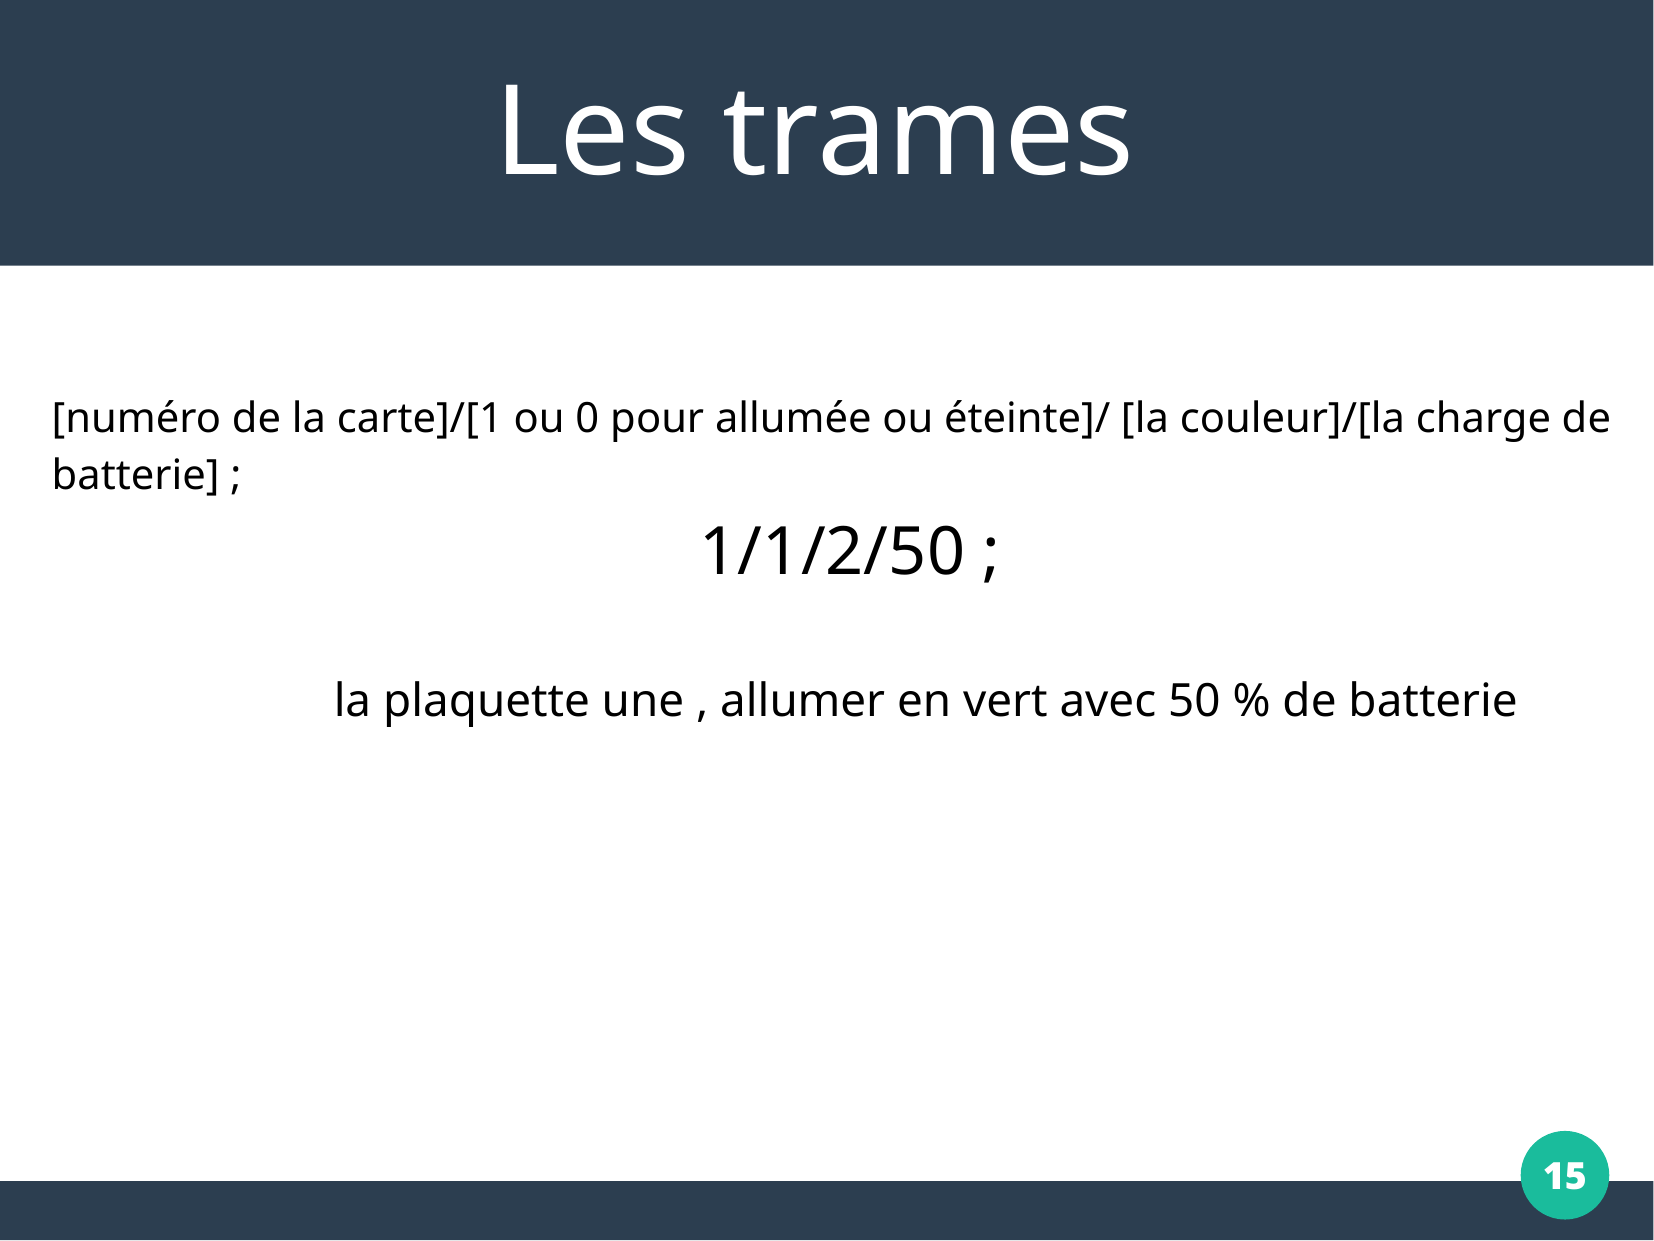

Les trames
[numéro de la carte]/[1 ou 0 pour allumée ou éteinte]/ [la couleur]/[la charge de batterie] ;
1/1/2/50 ;
la plaquette une , allumer en vert avec 50 % de batterie
15